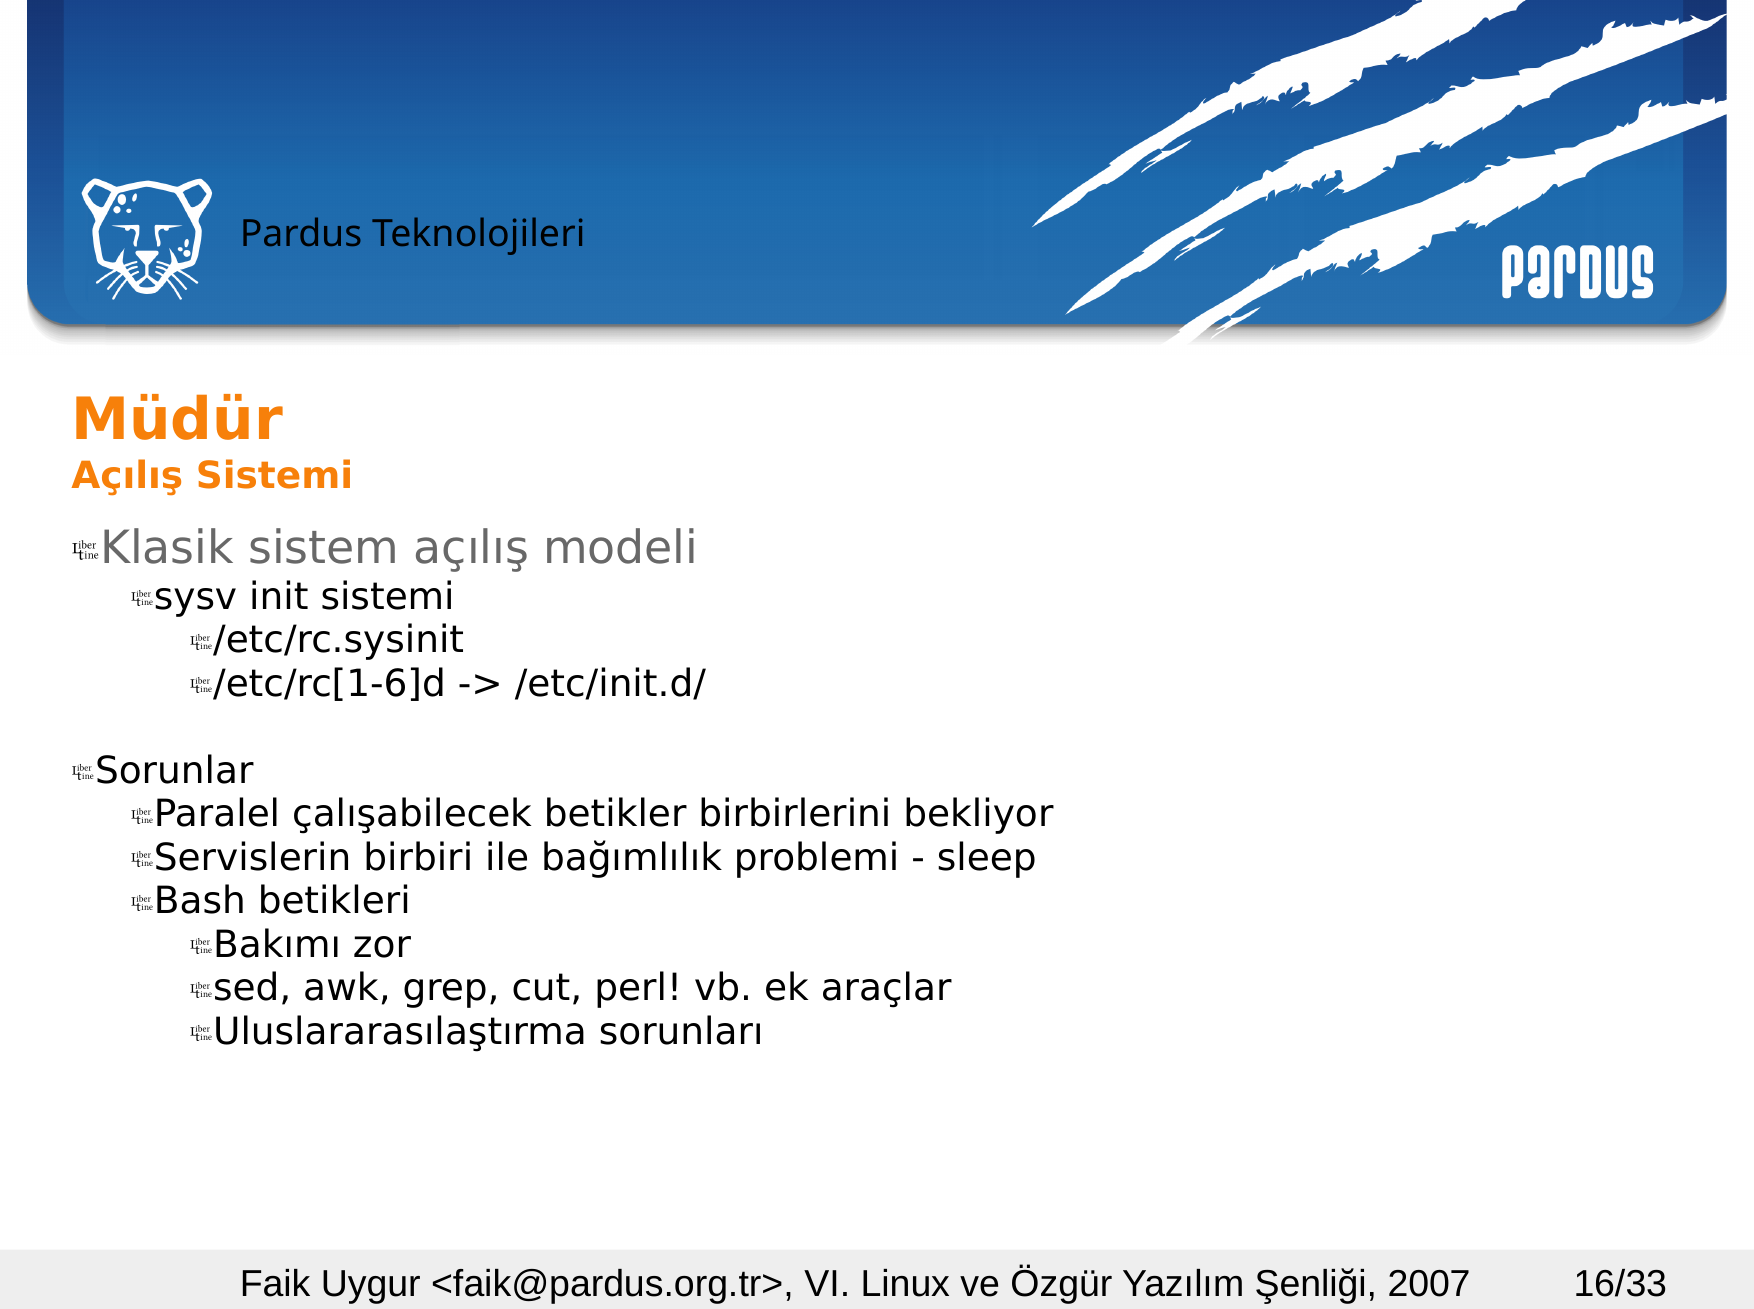

Müdür
Açılış Sistemi
Klasik sistem açılış modeli
sysv init sistemi
/etc/rc.sysinit
/etc/rc[1-6]d -> /etc/init.d/
Sorunlar
Paralel çalışabilecek betikler birbirlerini bekliyor
Servislerin birbiri ile bağımlılık problemi - sleep
Bash betikleri
Bakımı zor
sed, awk, grep, cut, perl! vb. ek araçlar
Uluslararasılaştırma sorunları